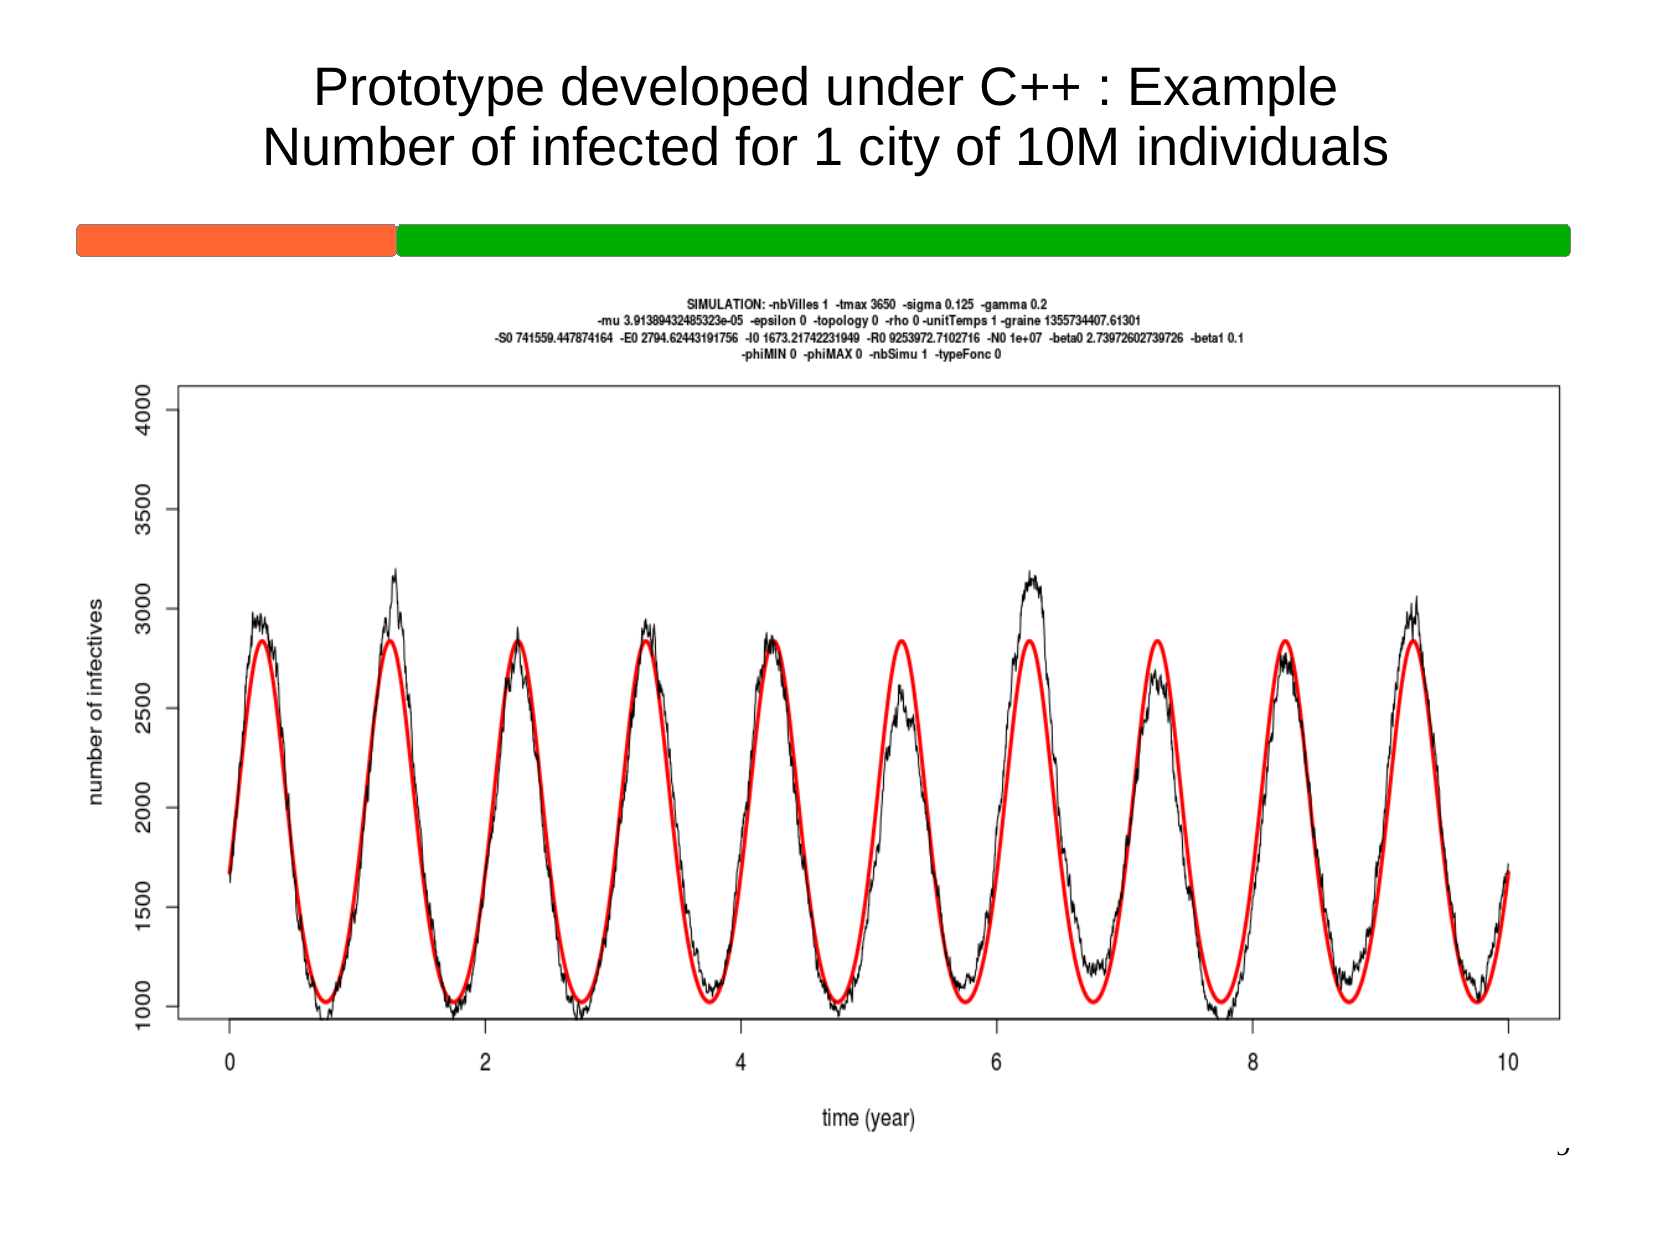

# Prototype developed under C++ : Example Number of infected for 1 city of 10M individuals
9